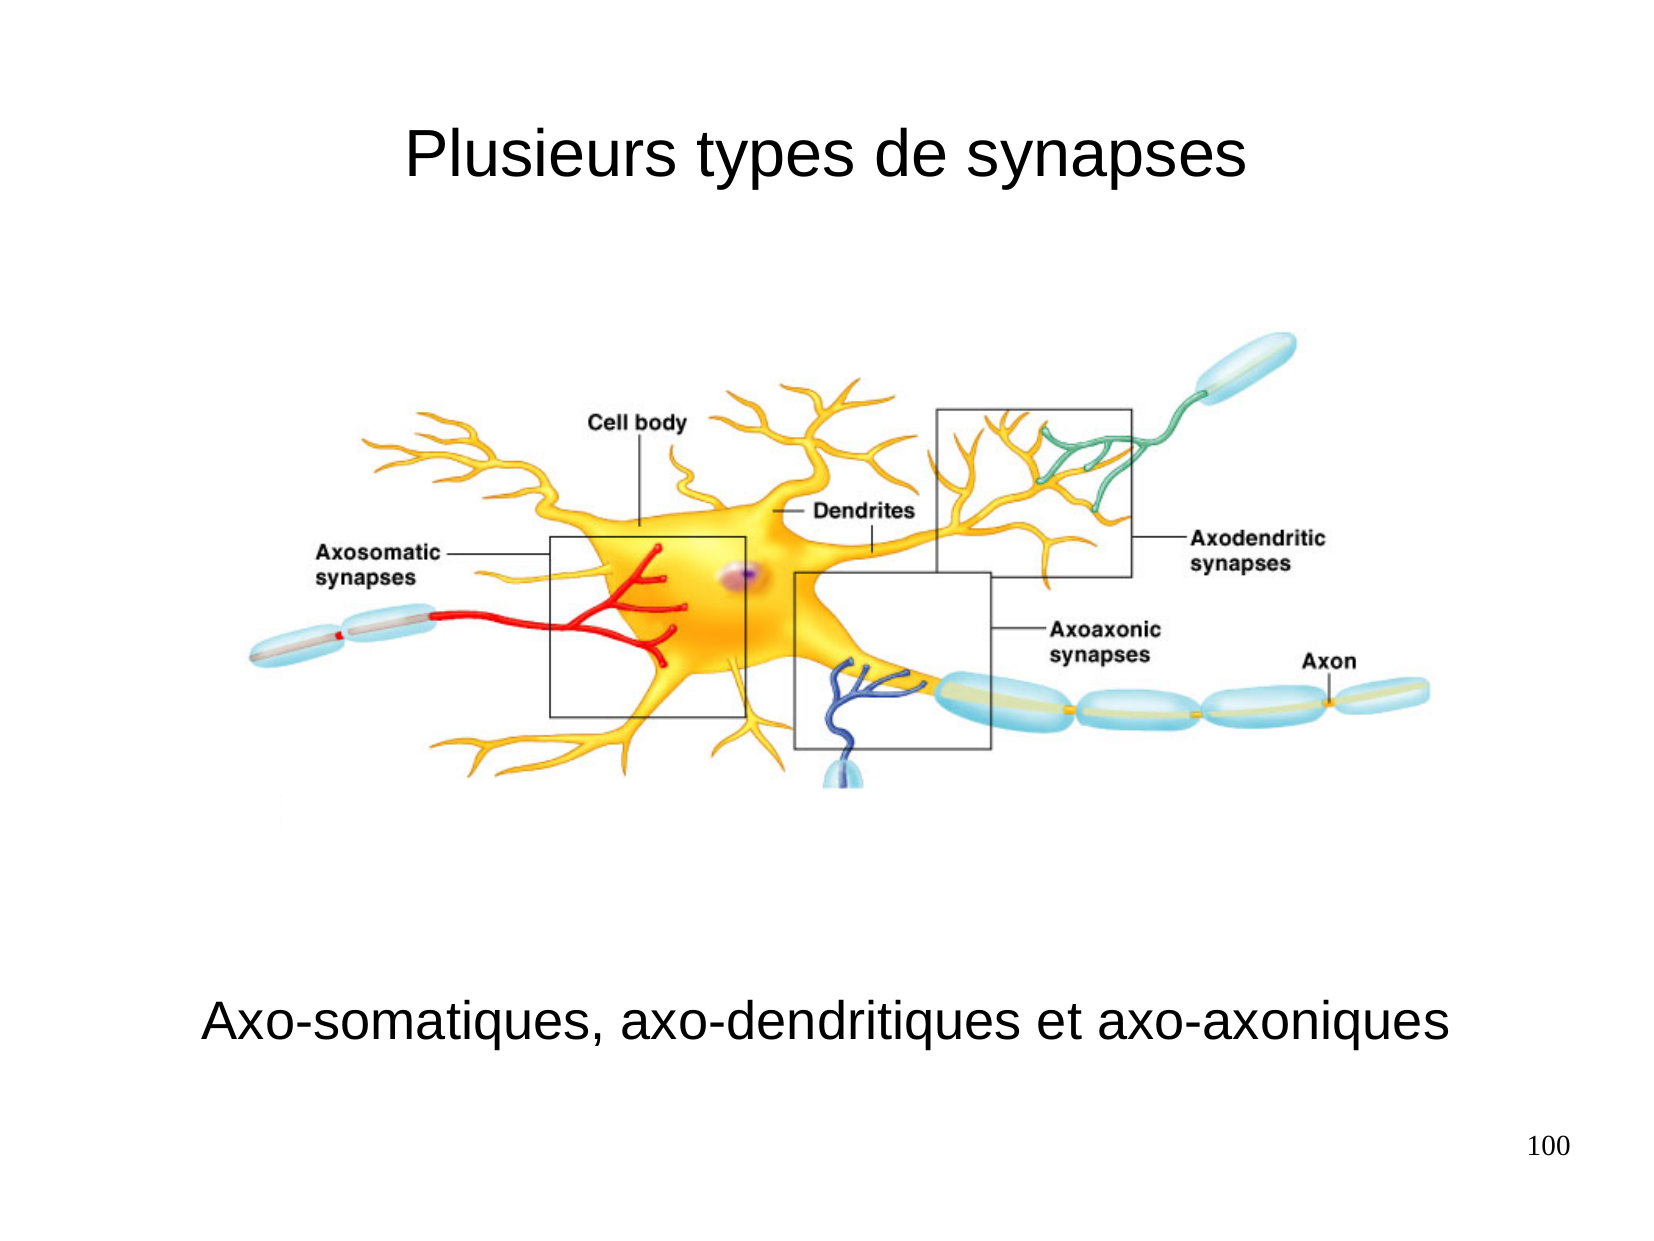

Plusieurs types de synapses
#
Axo-somatiques, axo-dendritiques et axo-axoniques
100